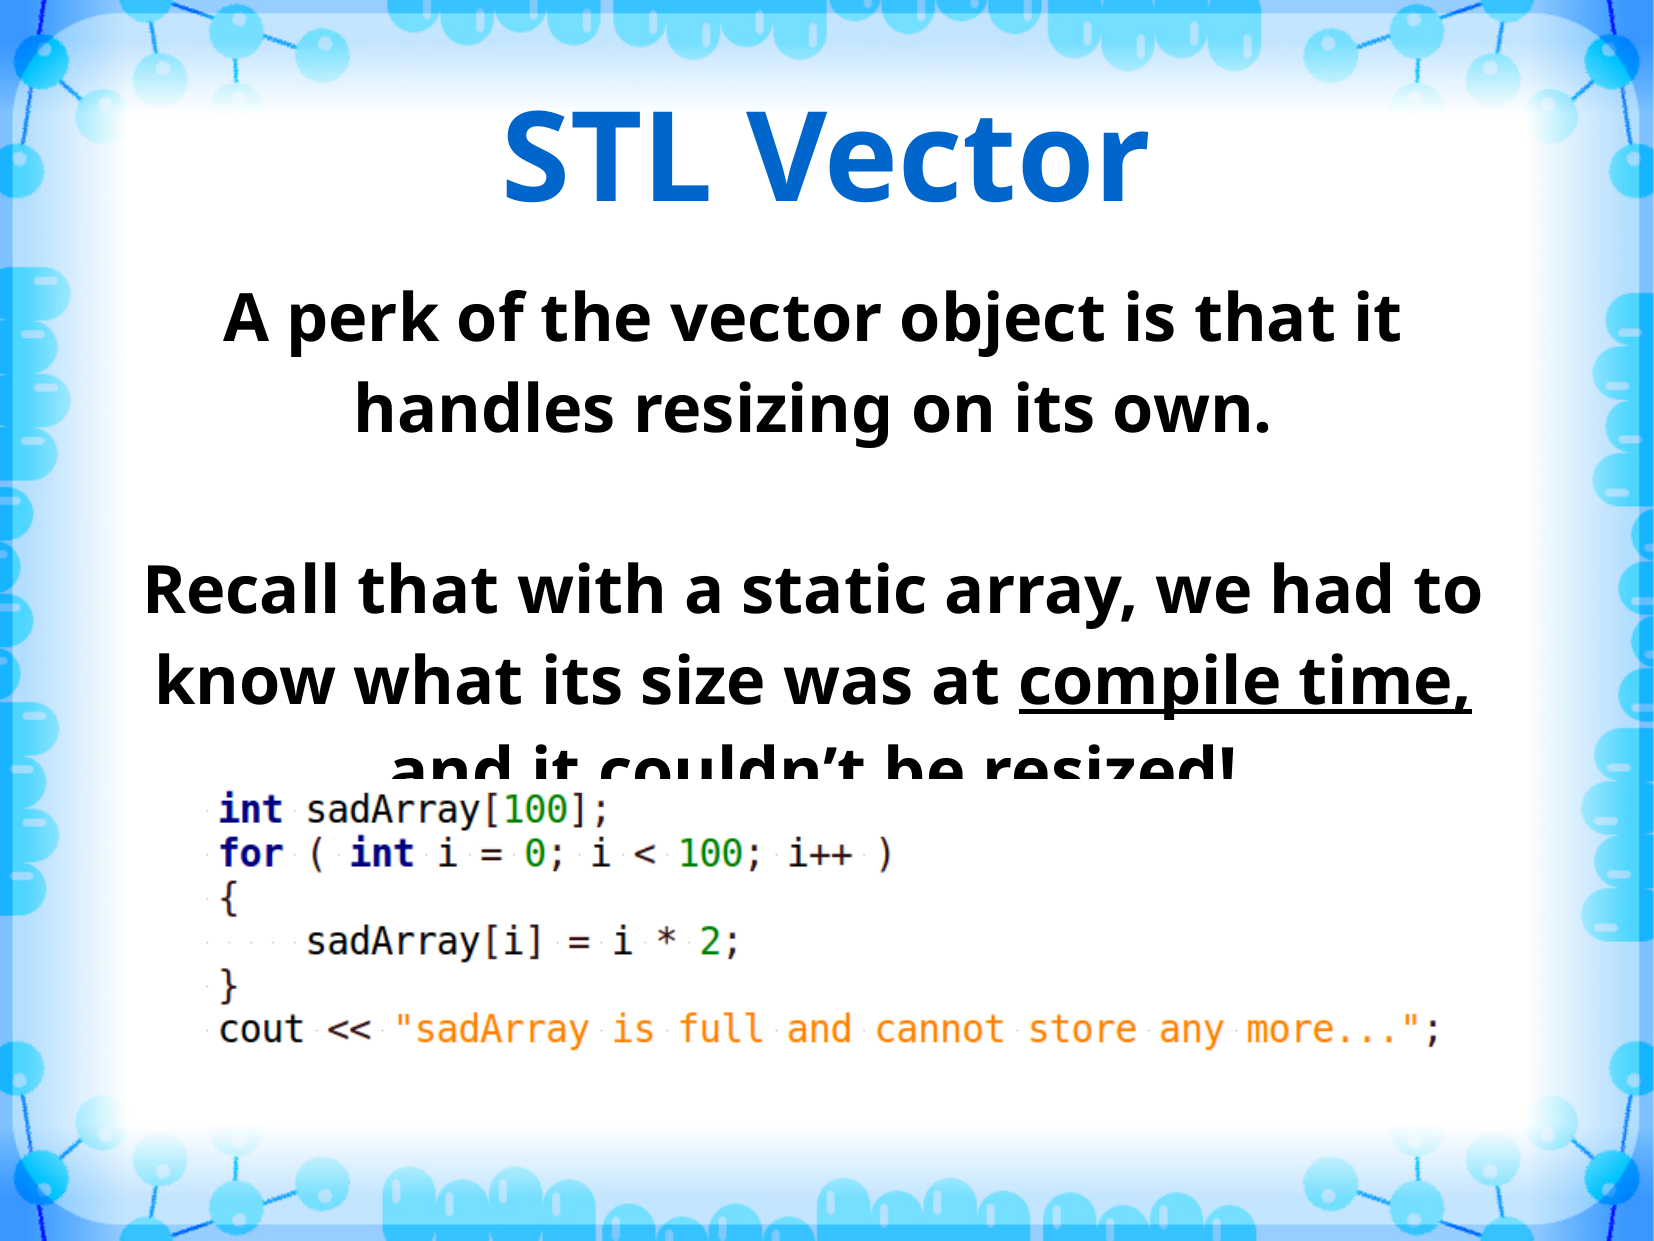

# STL Vector
A perk of the vector object is that it handles resizing on its own.
Recall that with a static array, we had to know what its size was at compile time, and it couldn’t be resized!